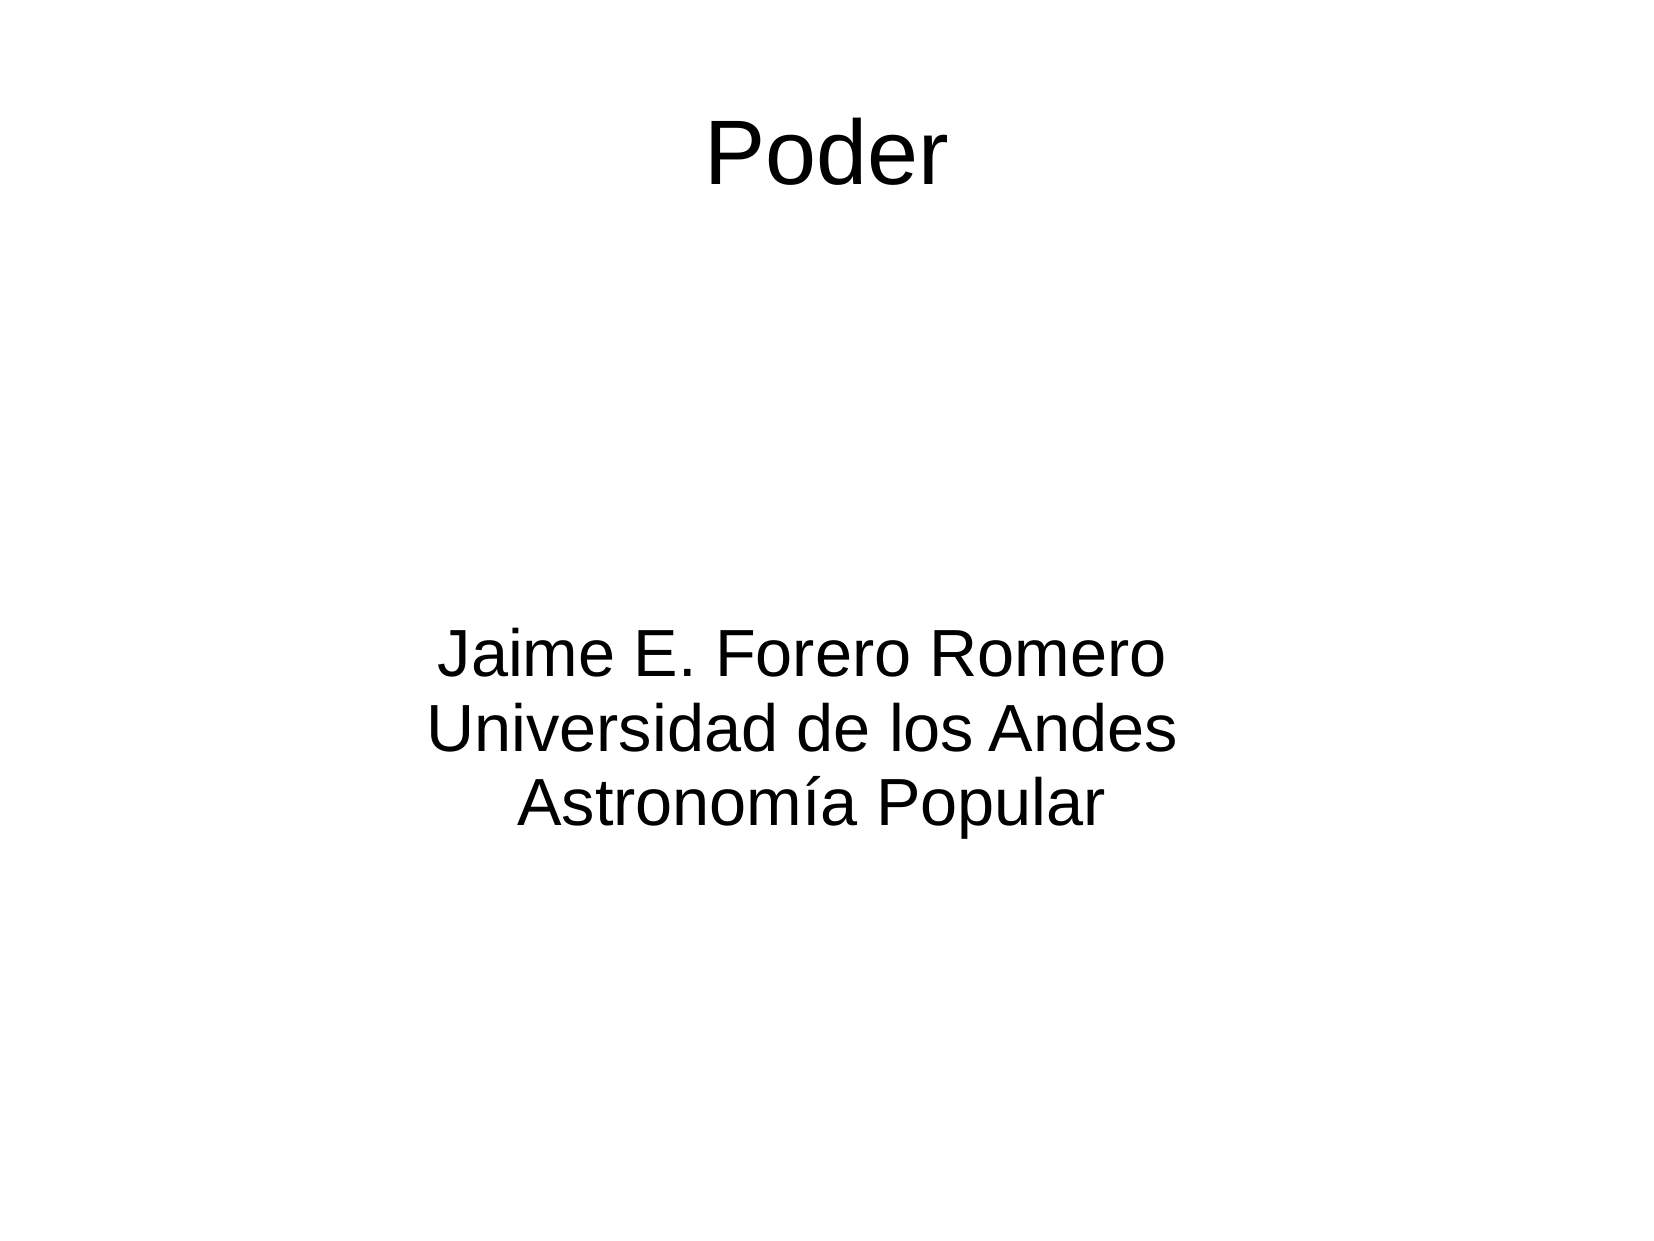

# Poder
Jaime E. Forero Romero
Universidad de los Andes
 Astronomía Popular